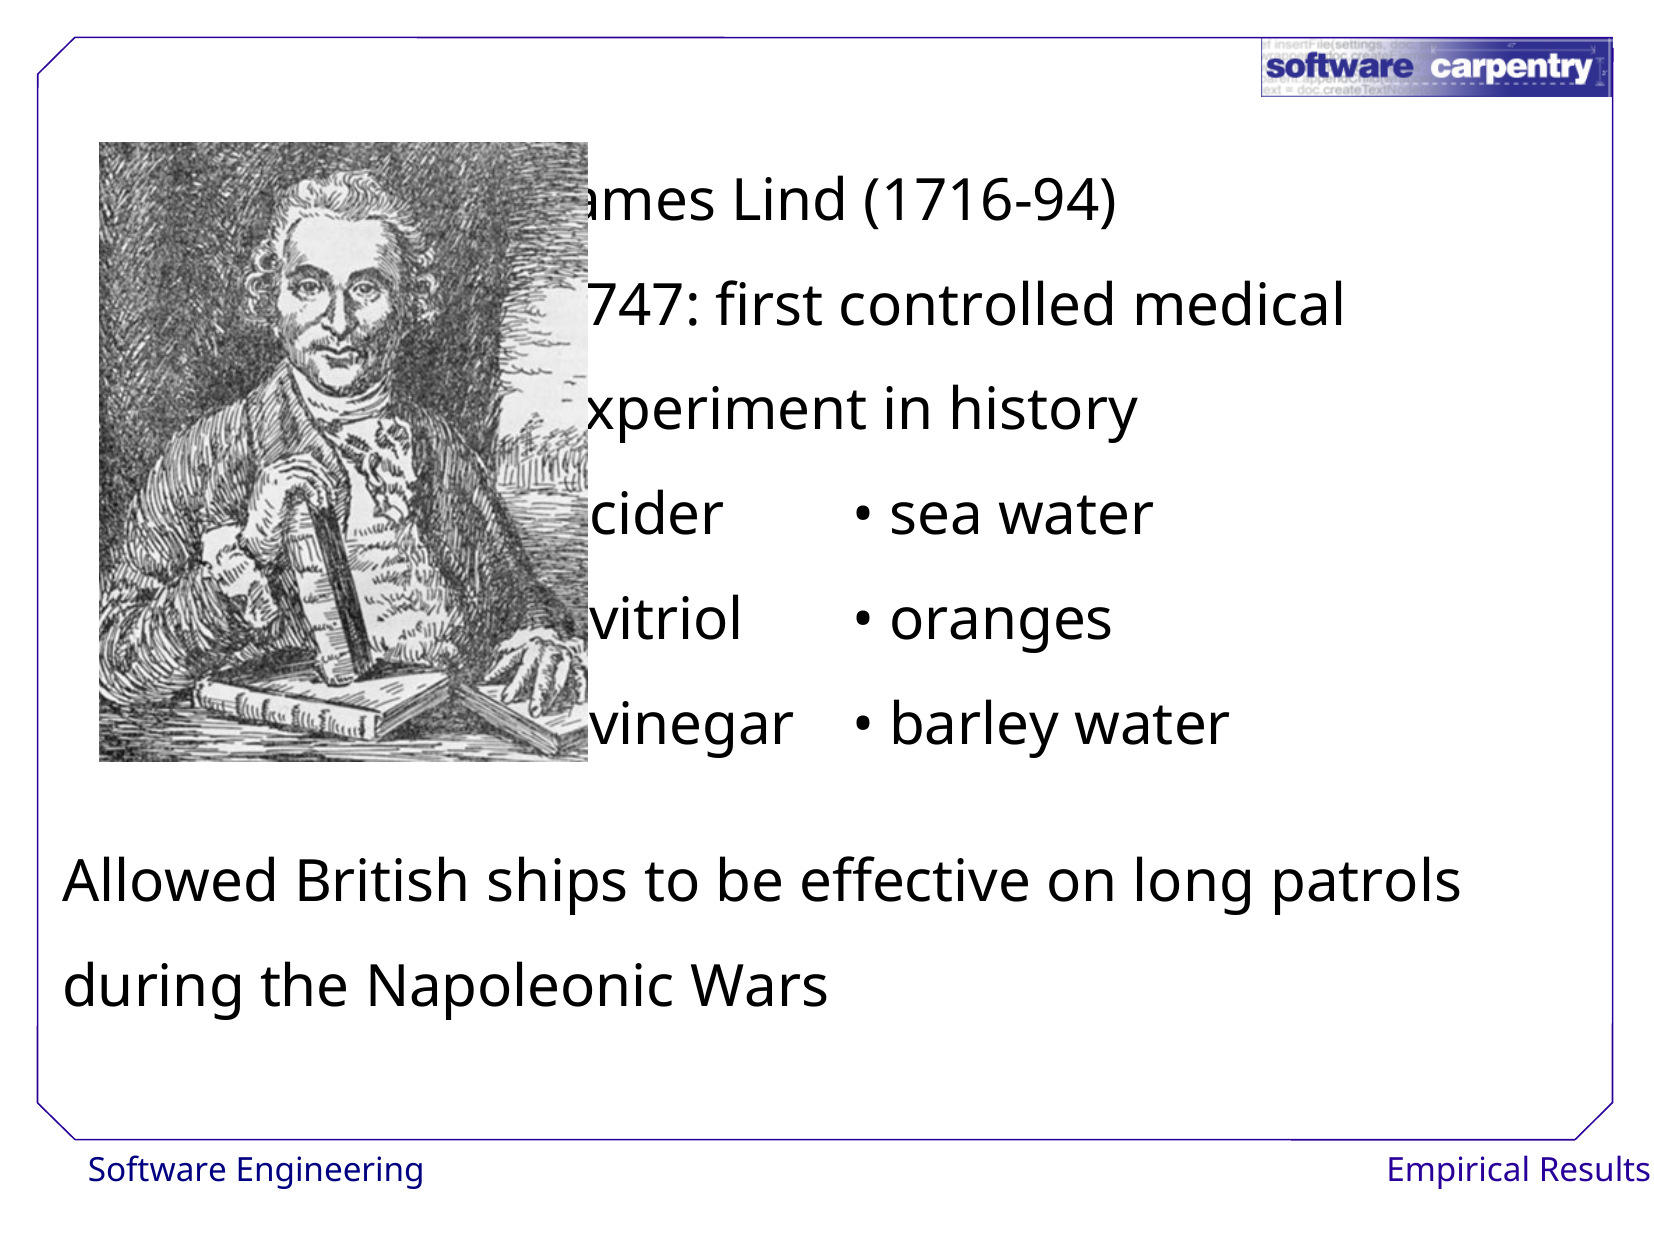

James Lind (1716-94)
1747: first controlled medical
experiment in history
• cider		• sea water
• vitriol		• oranges
• vinegar	• barley water
Allowed British ships to be effective on long patrols
during the Napoleonic Wars